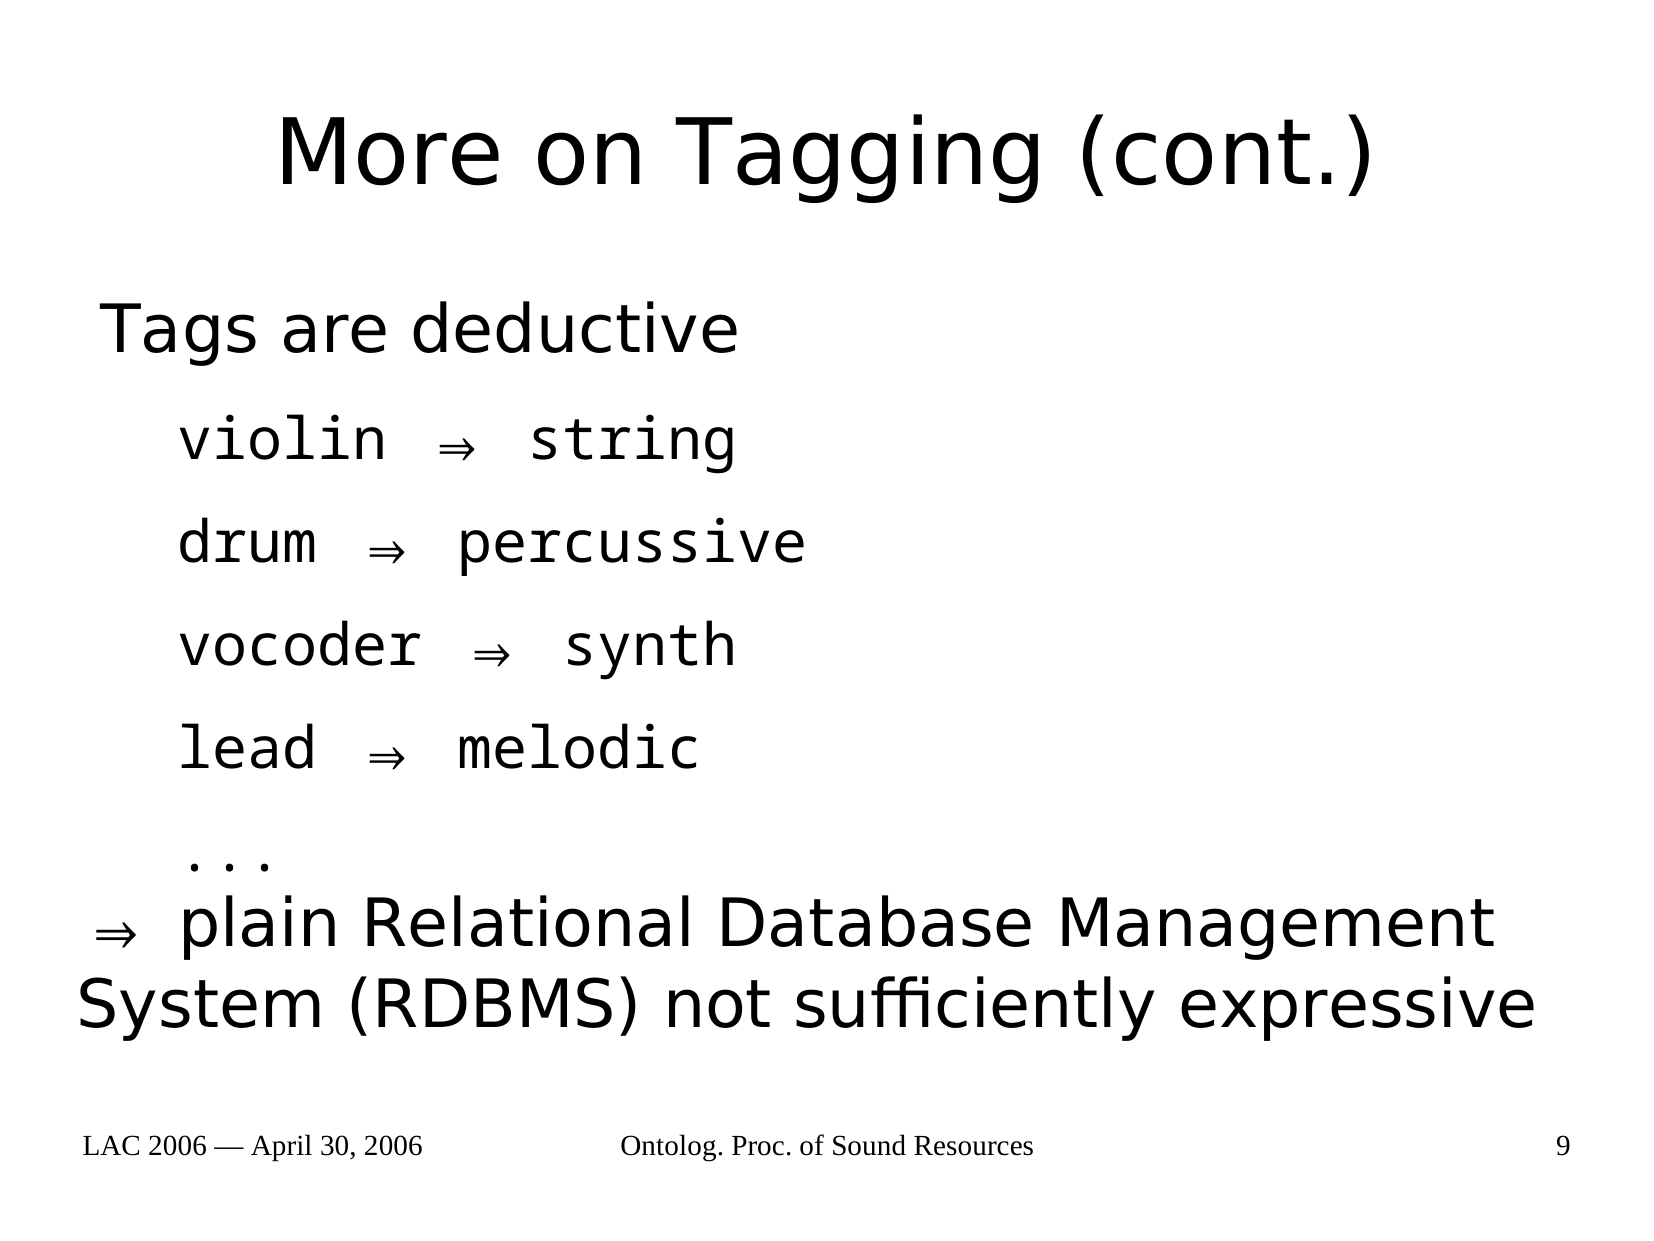

# More on Tagging (cont.)
Tags are deductive
violin ⇒ string
drum ⇒ percussive
vocoder ⇒ synth
lead ⇒ melodic
...
⇒ plain Relational Database Management System (RDBMS) not sufficiently expressive
LAC 2006 — April 30, 2006
Ontolog. Proc. of Sound Resources
9